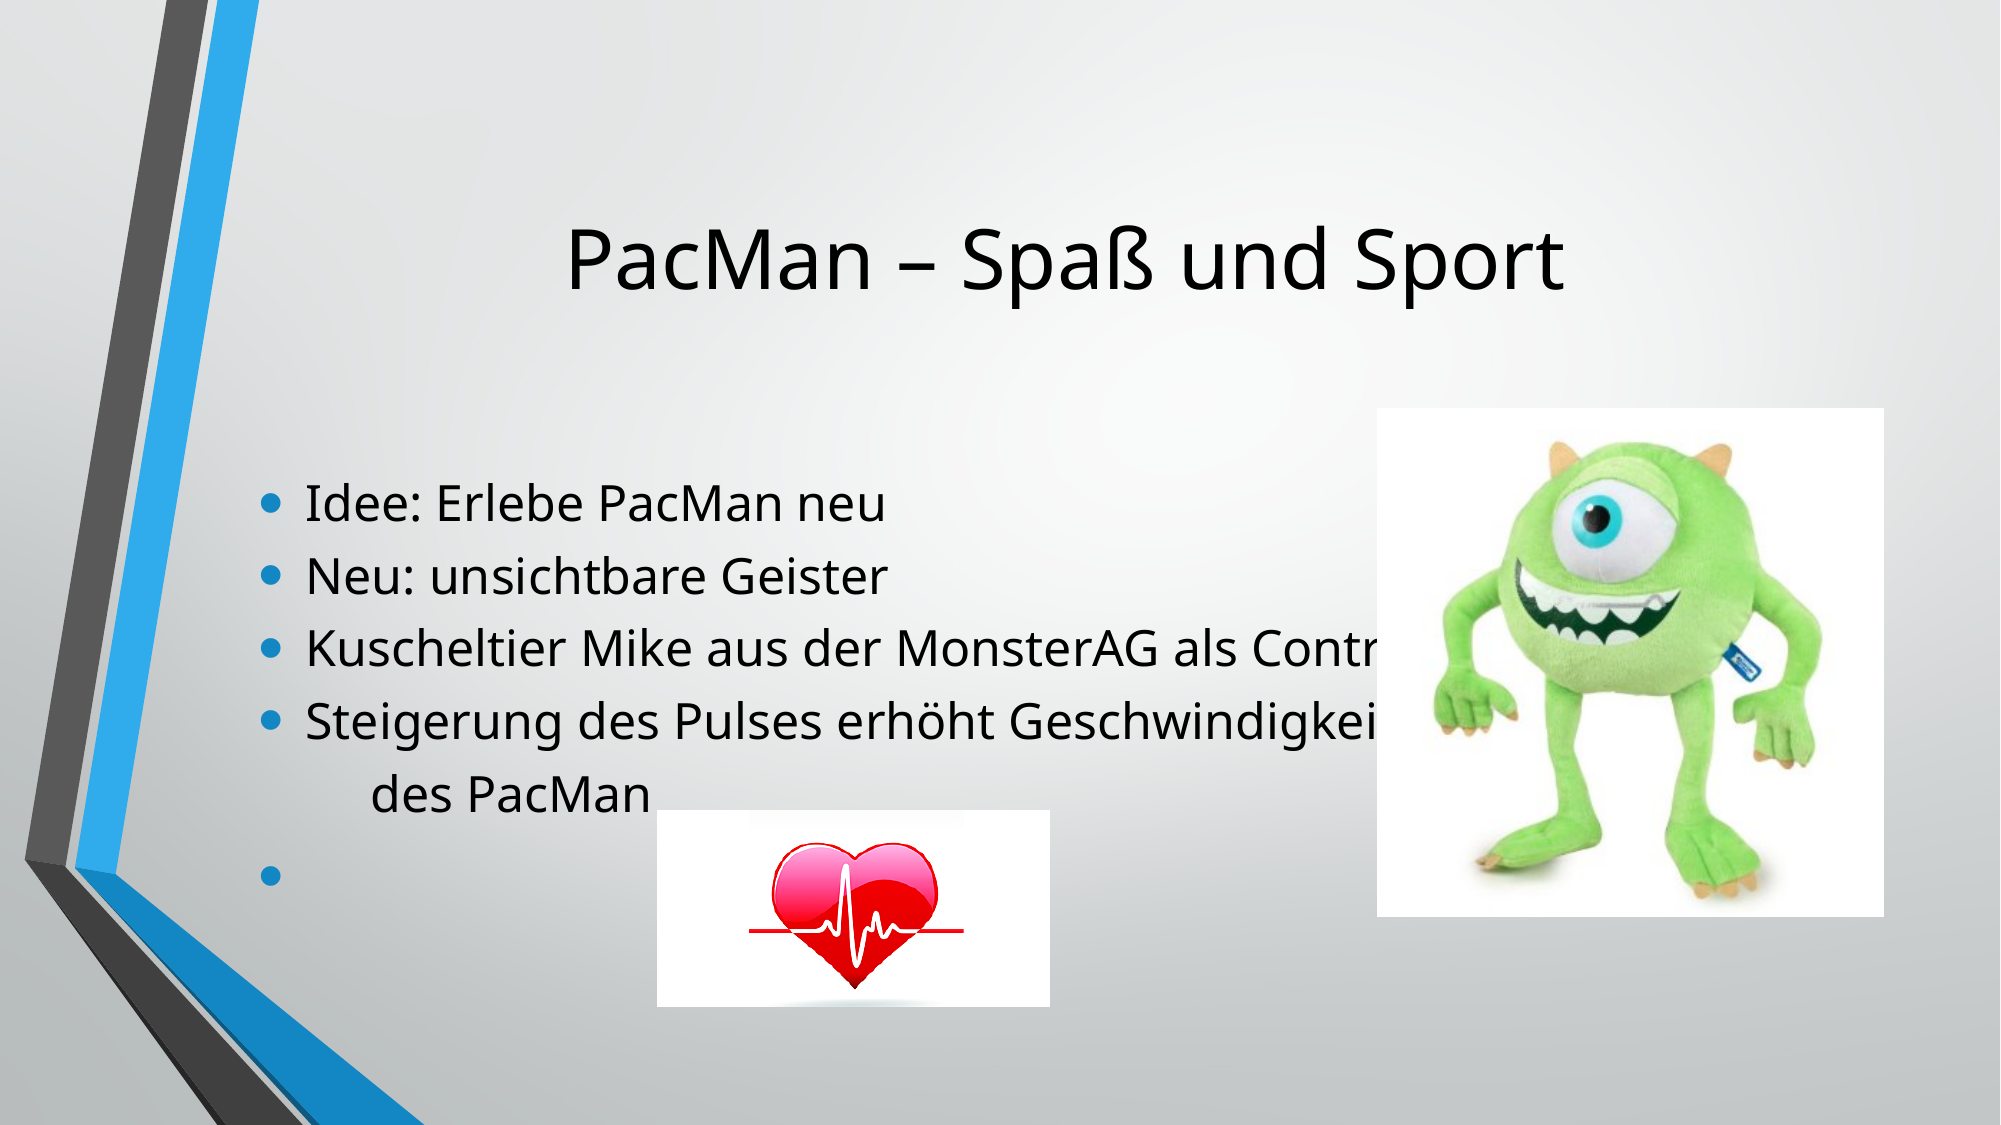

# PacMan – Spaß und Sport
Idee: Erlebe PacMan neu
Neu: unsichtbare Geister
Kuscheltier Mike aus der MonsterAG als Controller
Steigerung des Pulses erhöht Geschwindigkeit
 des PacMan